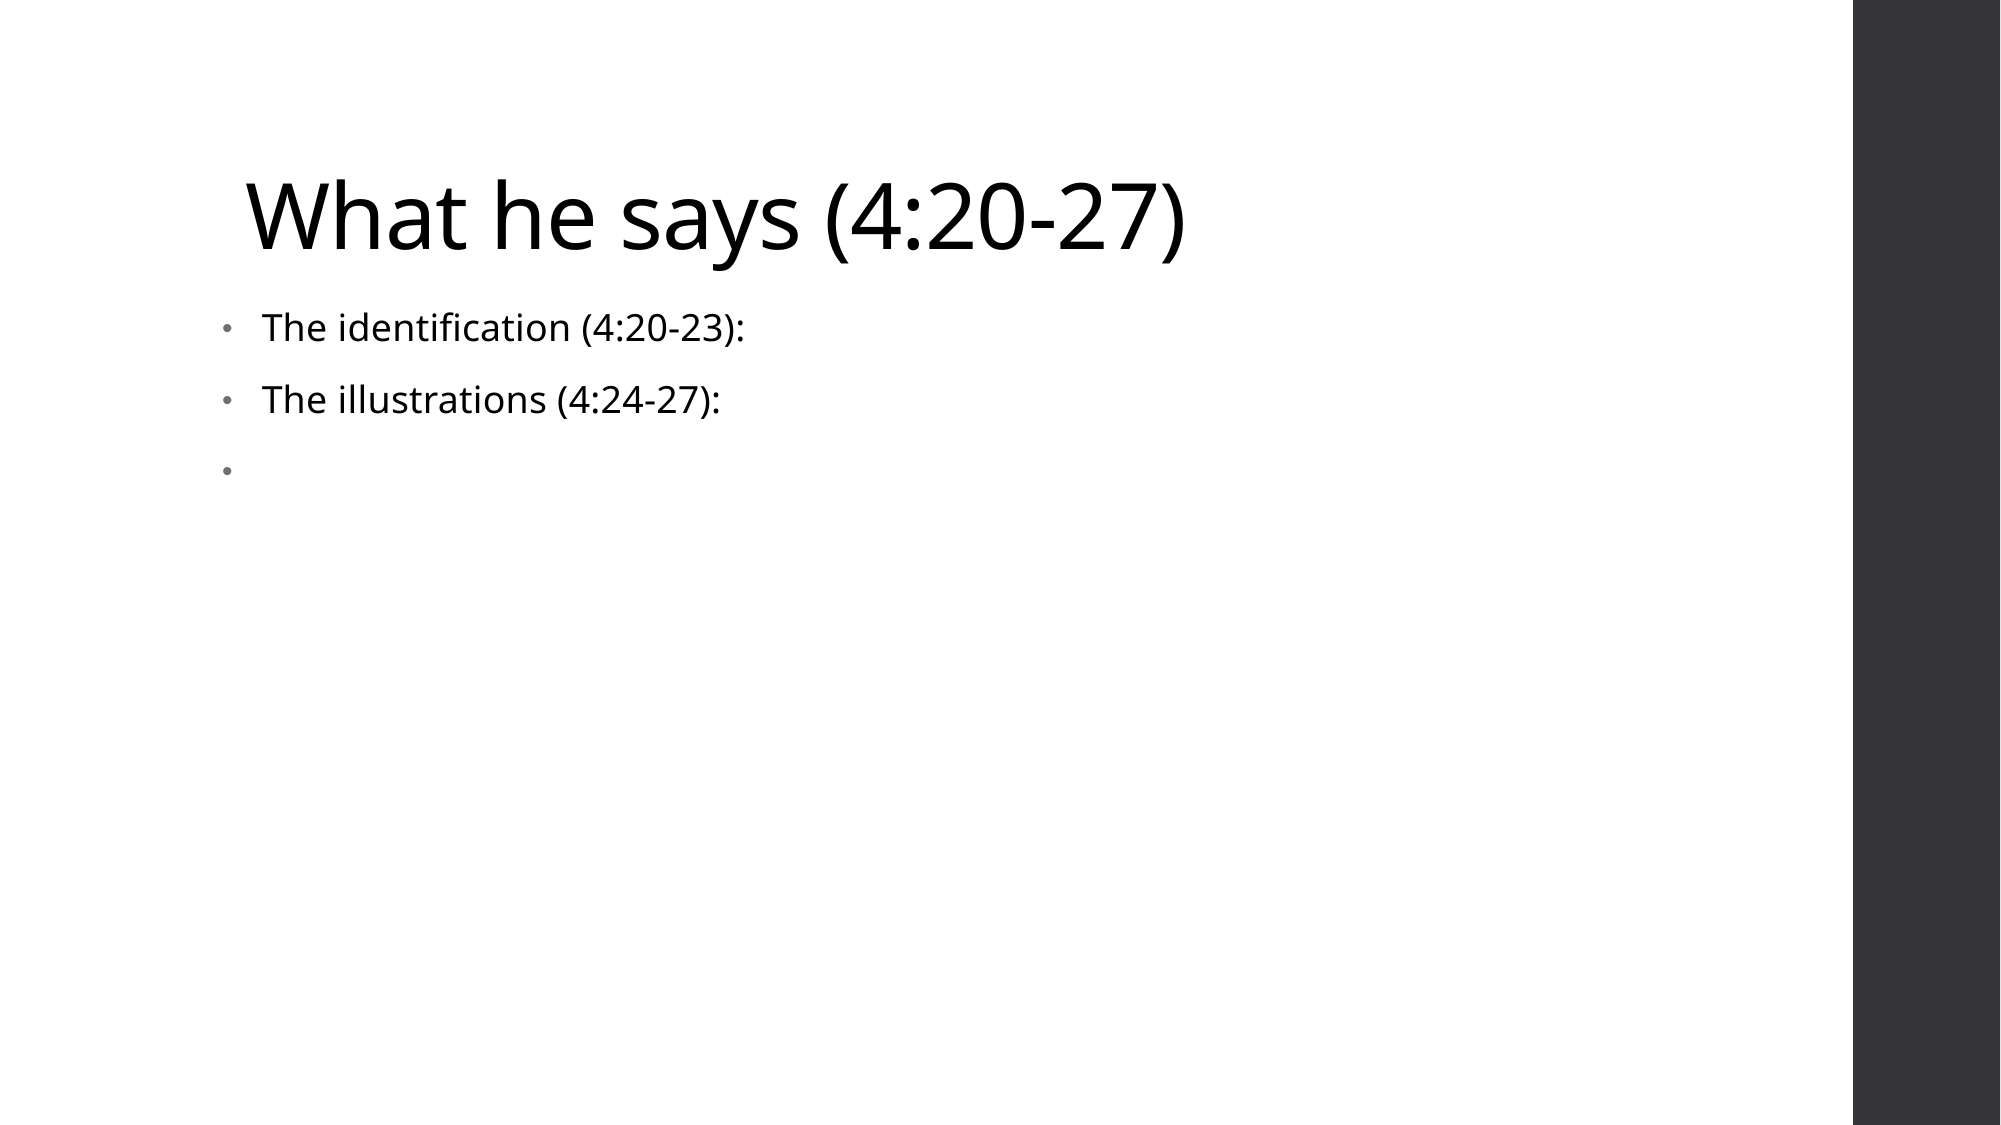

# What he says (4:20-27)
 The identification (4:20-23):
 The illustrations (4:24-27):